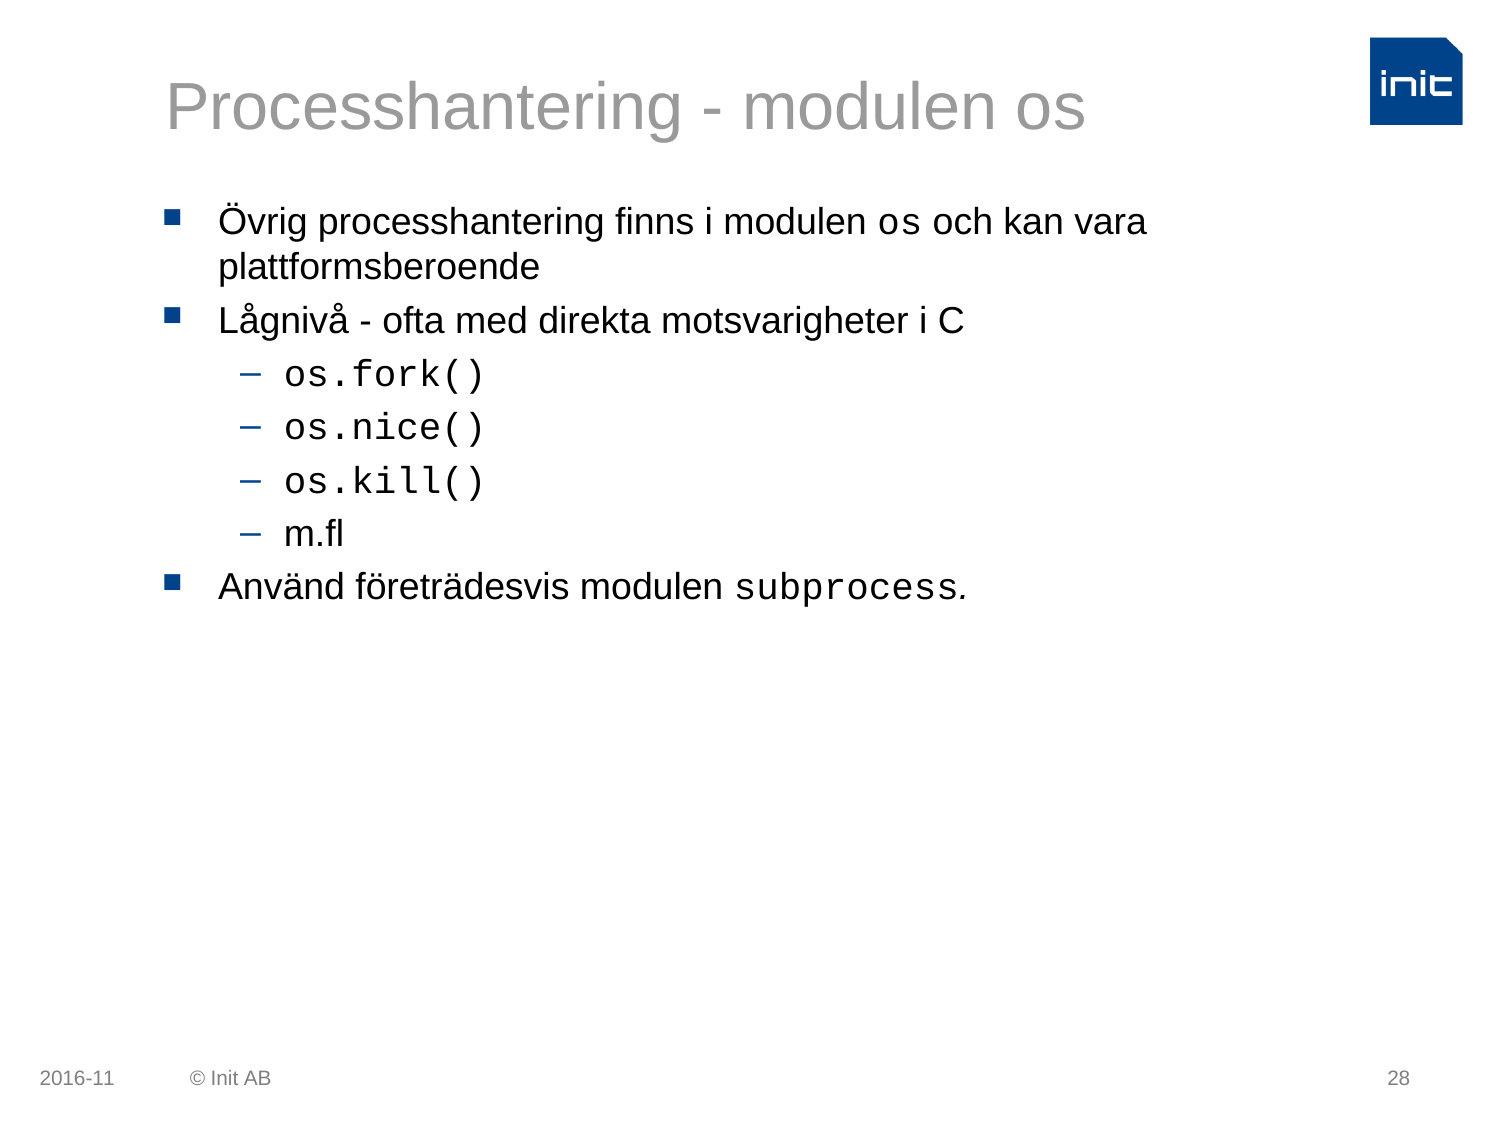

Processhantering - modulen os
Övrig processhantering finns i modulen os och kan vara plattformsberoende
Lågnivå - ofta med direkta motsvarigheter i C
os.fork()
os.nice()
os.kill()
m.fl
Använd företrädesvis modulen subprocess.
2016-11
© Init AB